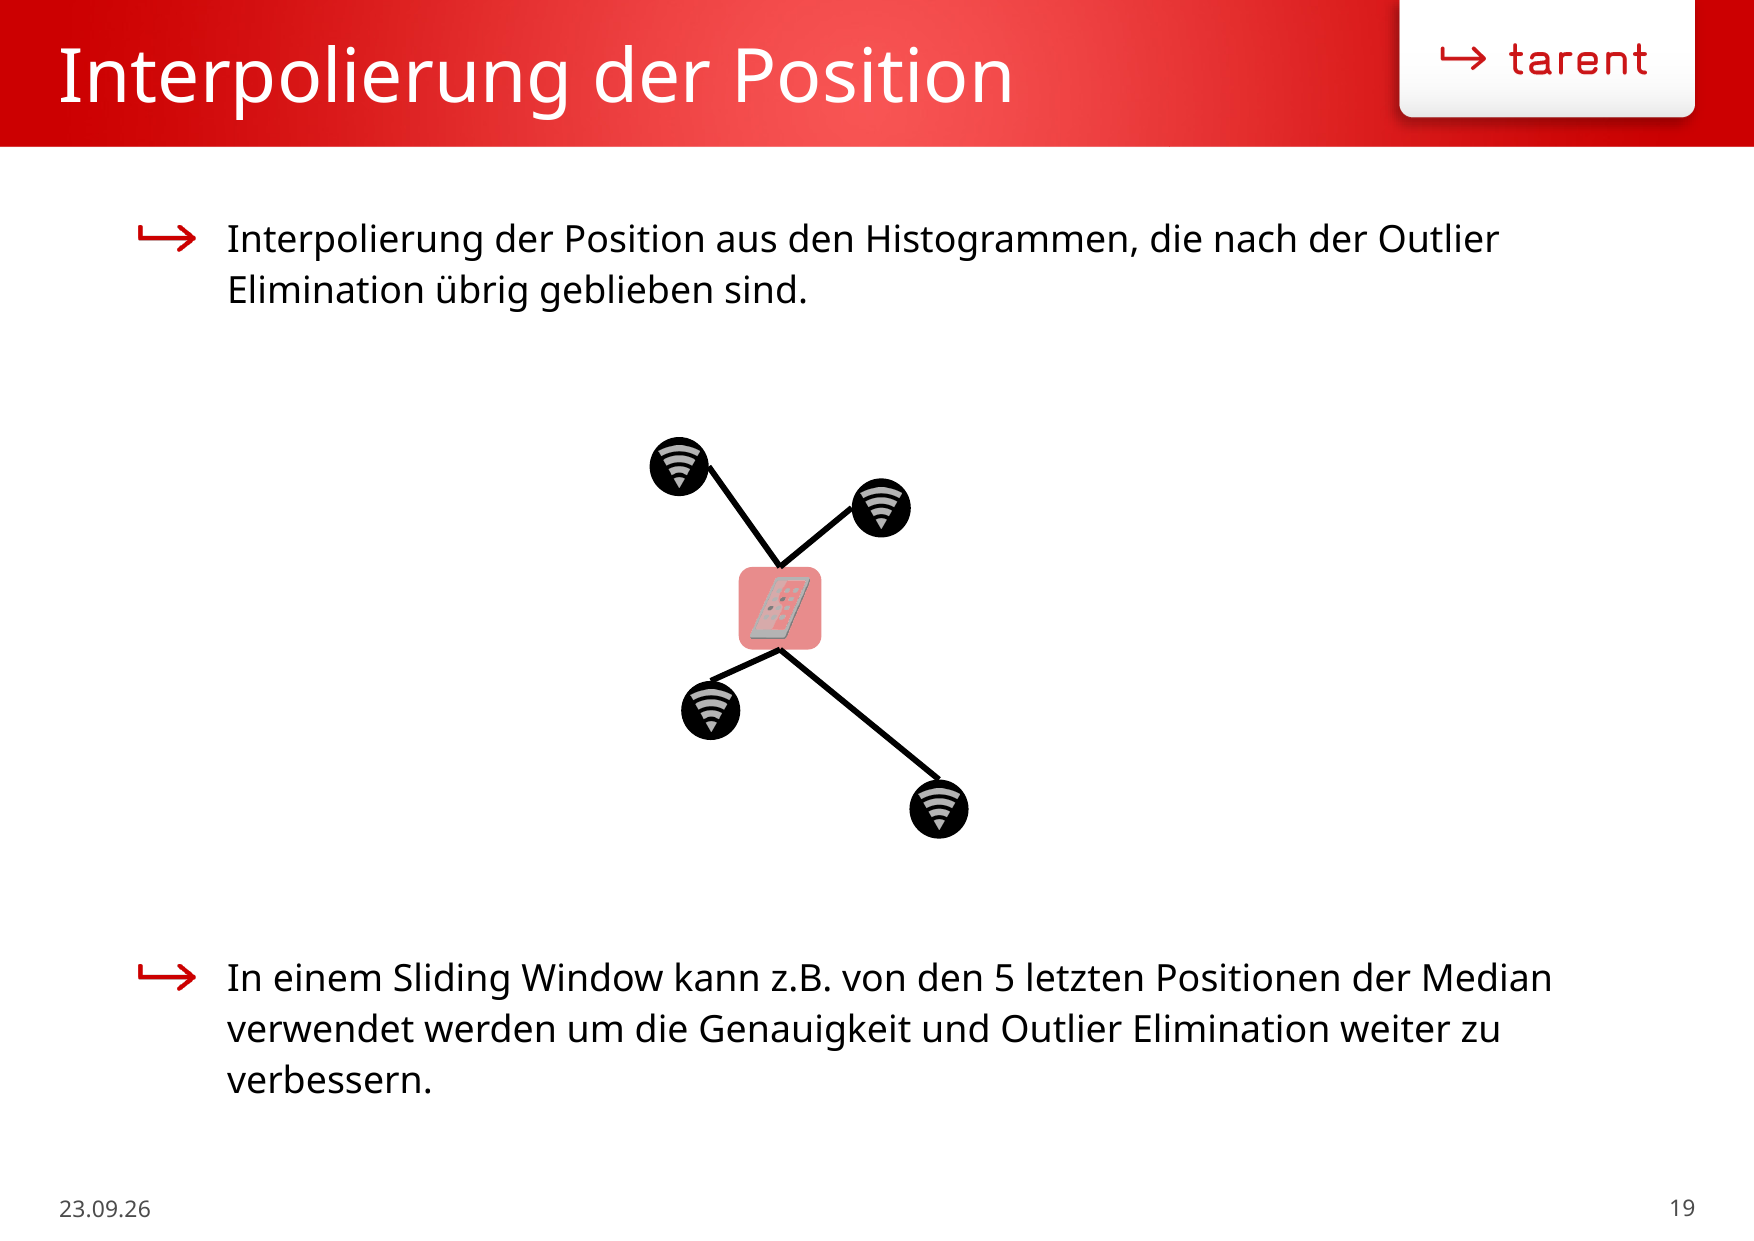

# Interpolierung der Position
Interpolierung der Position aus den Histogrammen, die nach der Outlier Elimination übrig geblieben sind.
In einem Sliding Window kann z.B. von den 5 letzten Positionen der Median verwendet werden um die Genauigkeit und Outlier Elimination weiter zu verbessern.